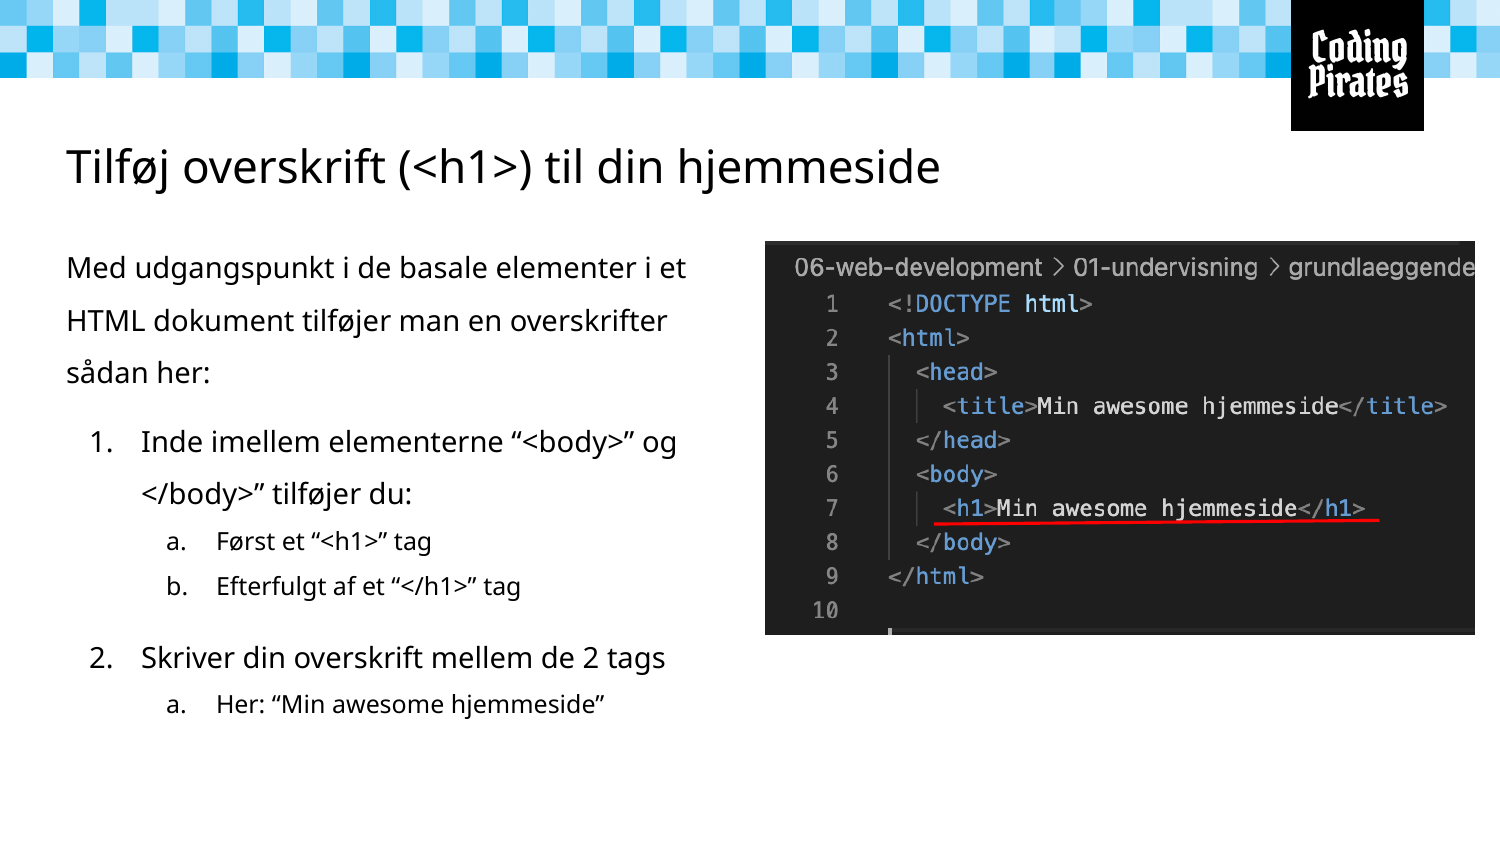

# Tilføj overskrift (<h1>) til din hjemmeside
Med udgangspunkt i de basale elementer i et HTML dokument tilføjer man en overskrifter sådan her:
Inde imellem elementerne “<body>” og </body>” tilføjer du:
Først et “<h1>” tag
Efterfulgt af et “</h1>” tag
Skriver din overskrift mellem de 2 tags
Her: “Min awesome hjemmeside”